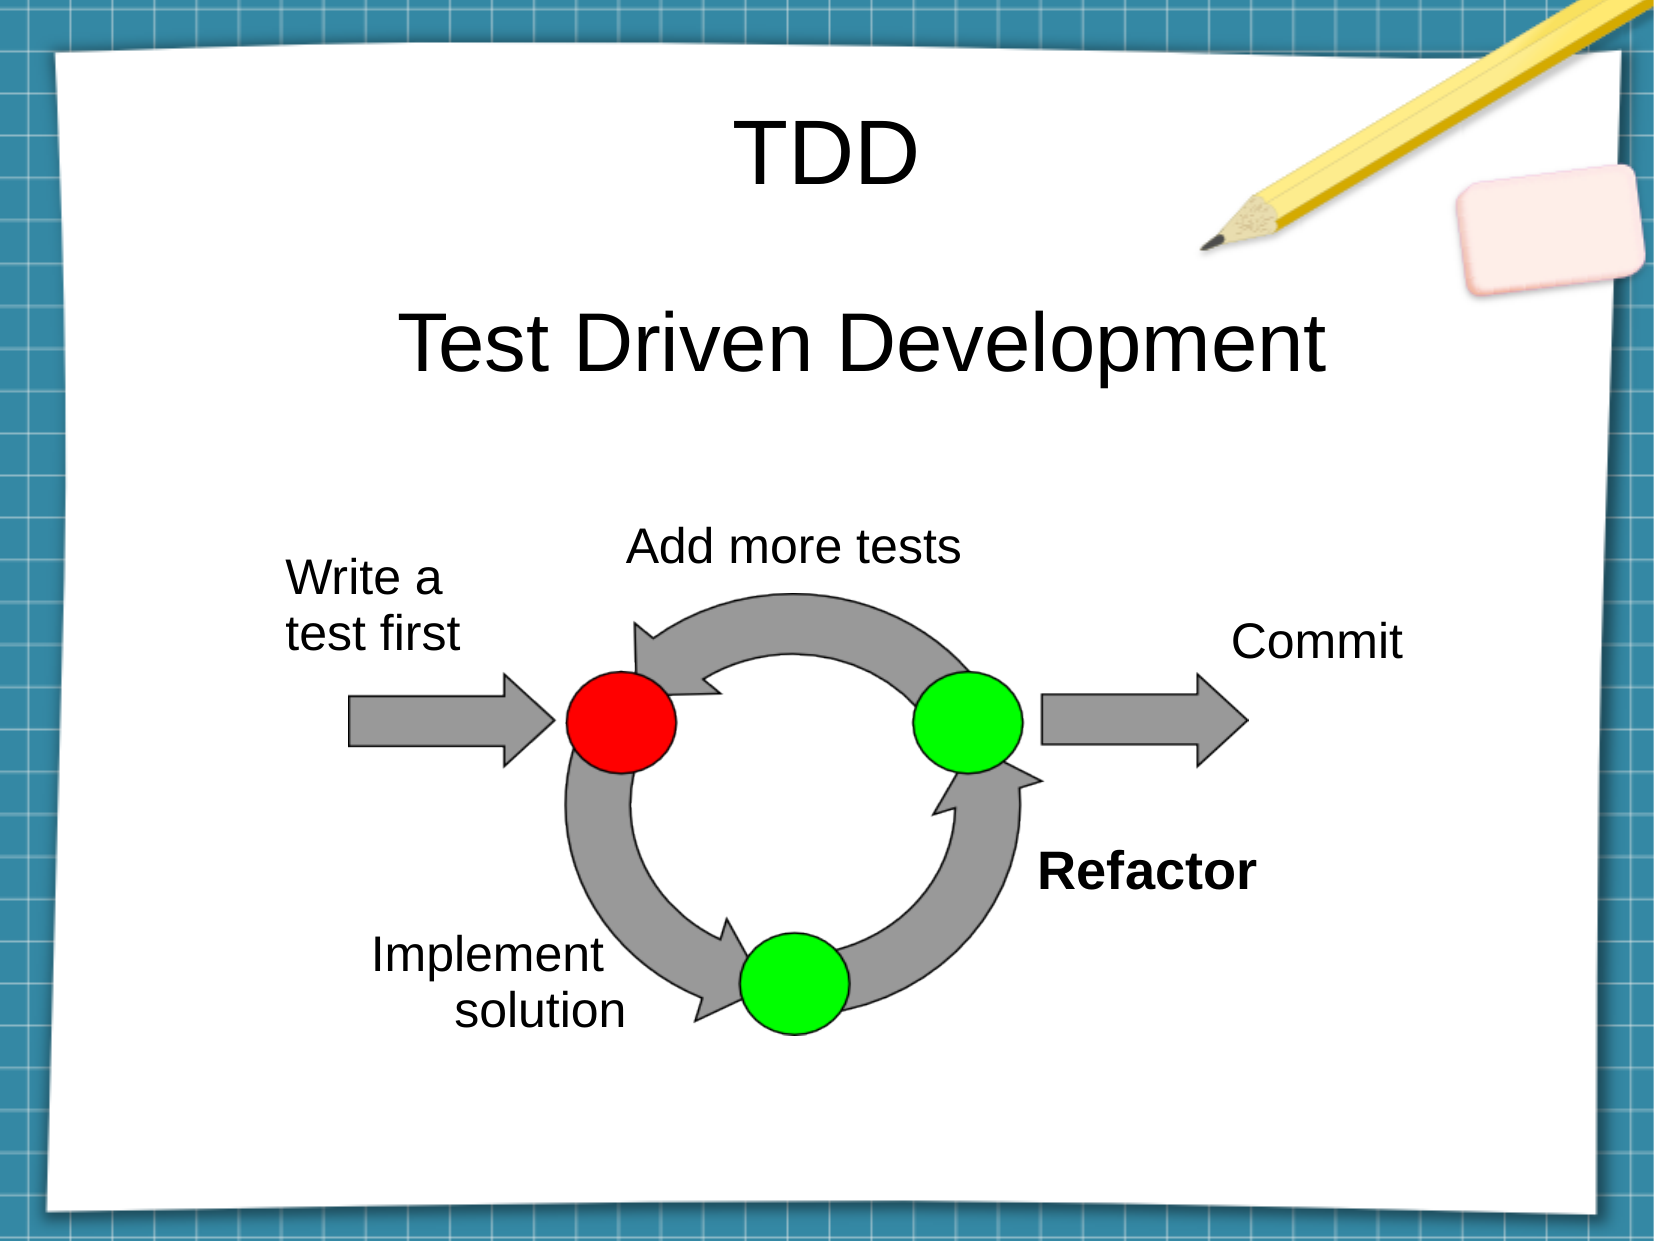

# TDD
Test Driven Development
Add more tests
Write a
test first
Commit
Refactor
Implement
 solution